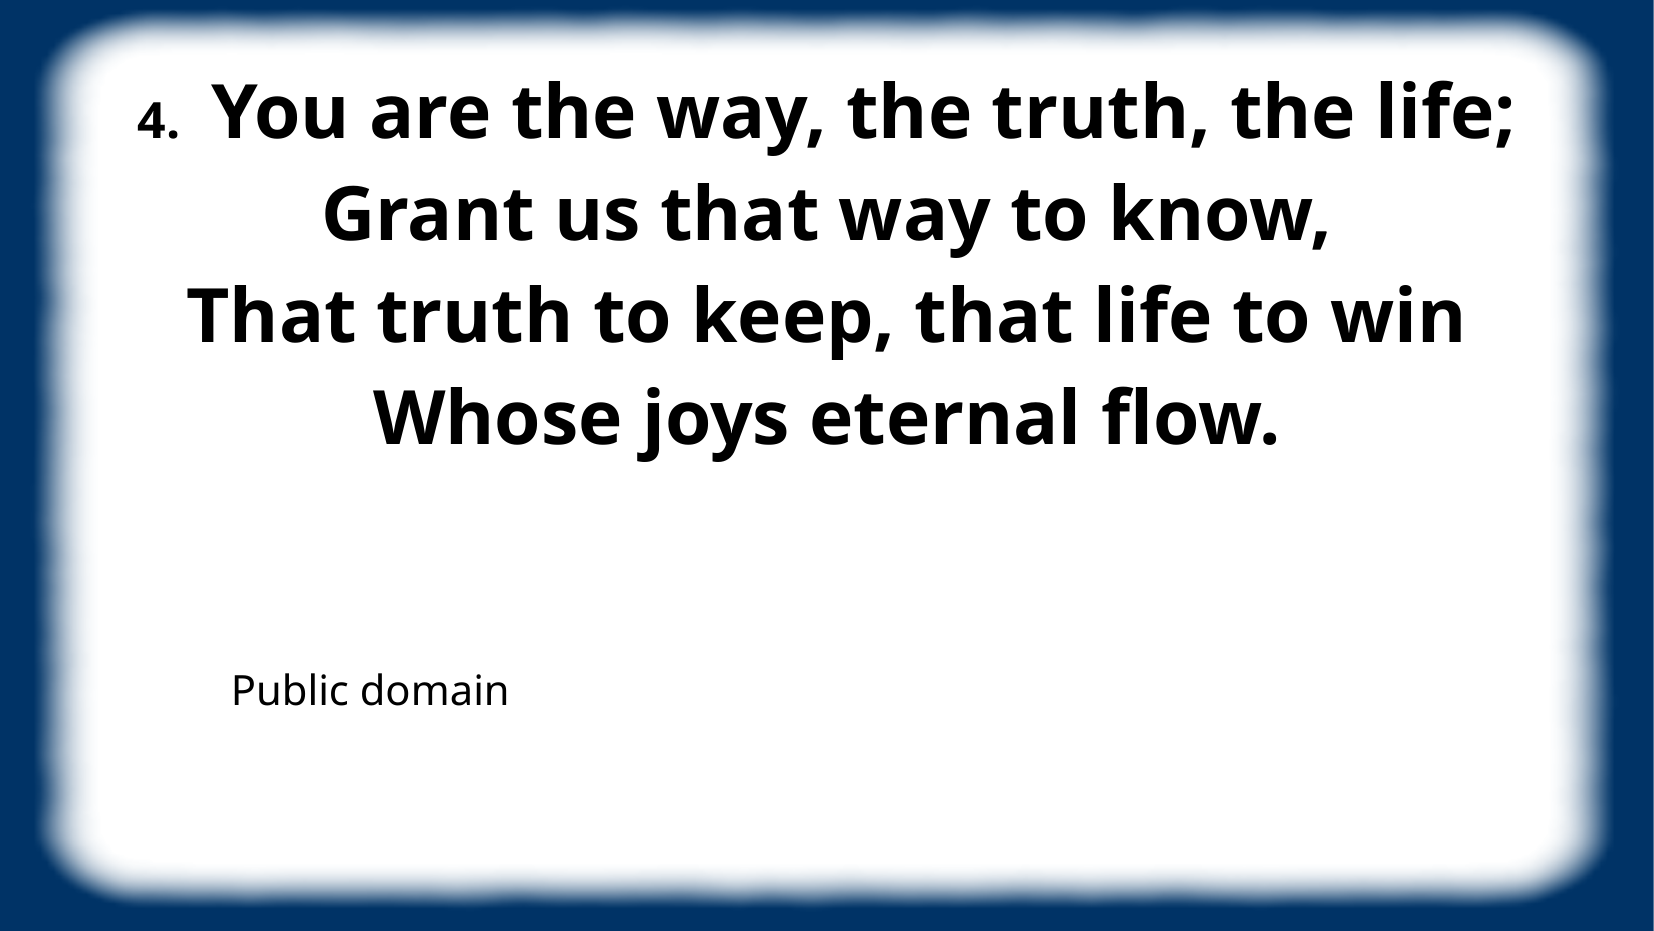

4.	You are the way, the truth, the life;
Grant us that way to know,
That truth to keep, that life to win
Whose joys eternal flow.
 Public domain